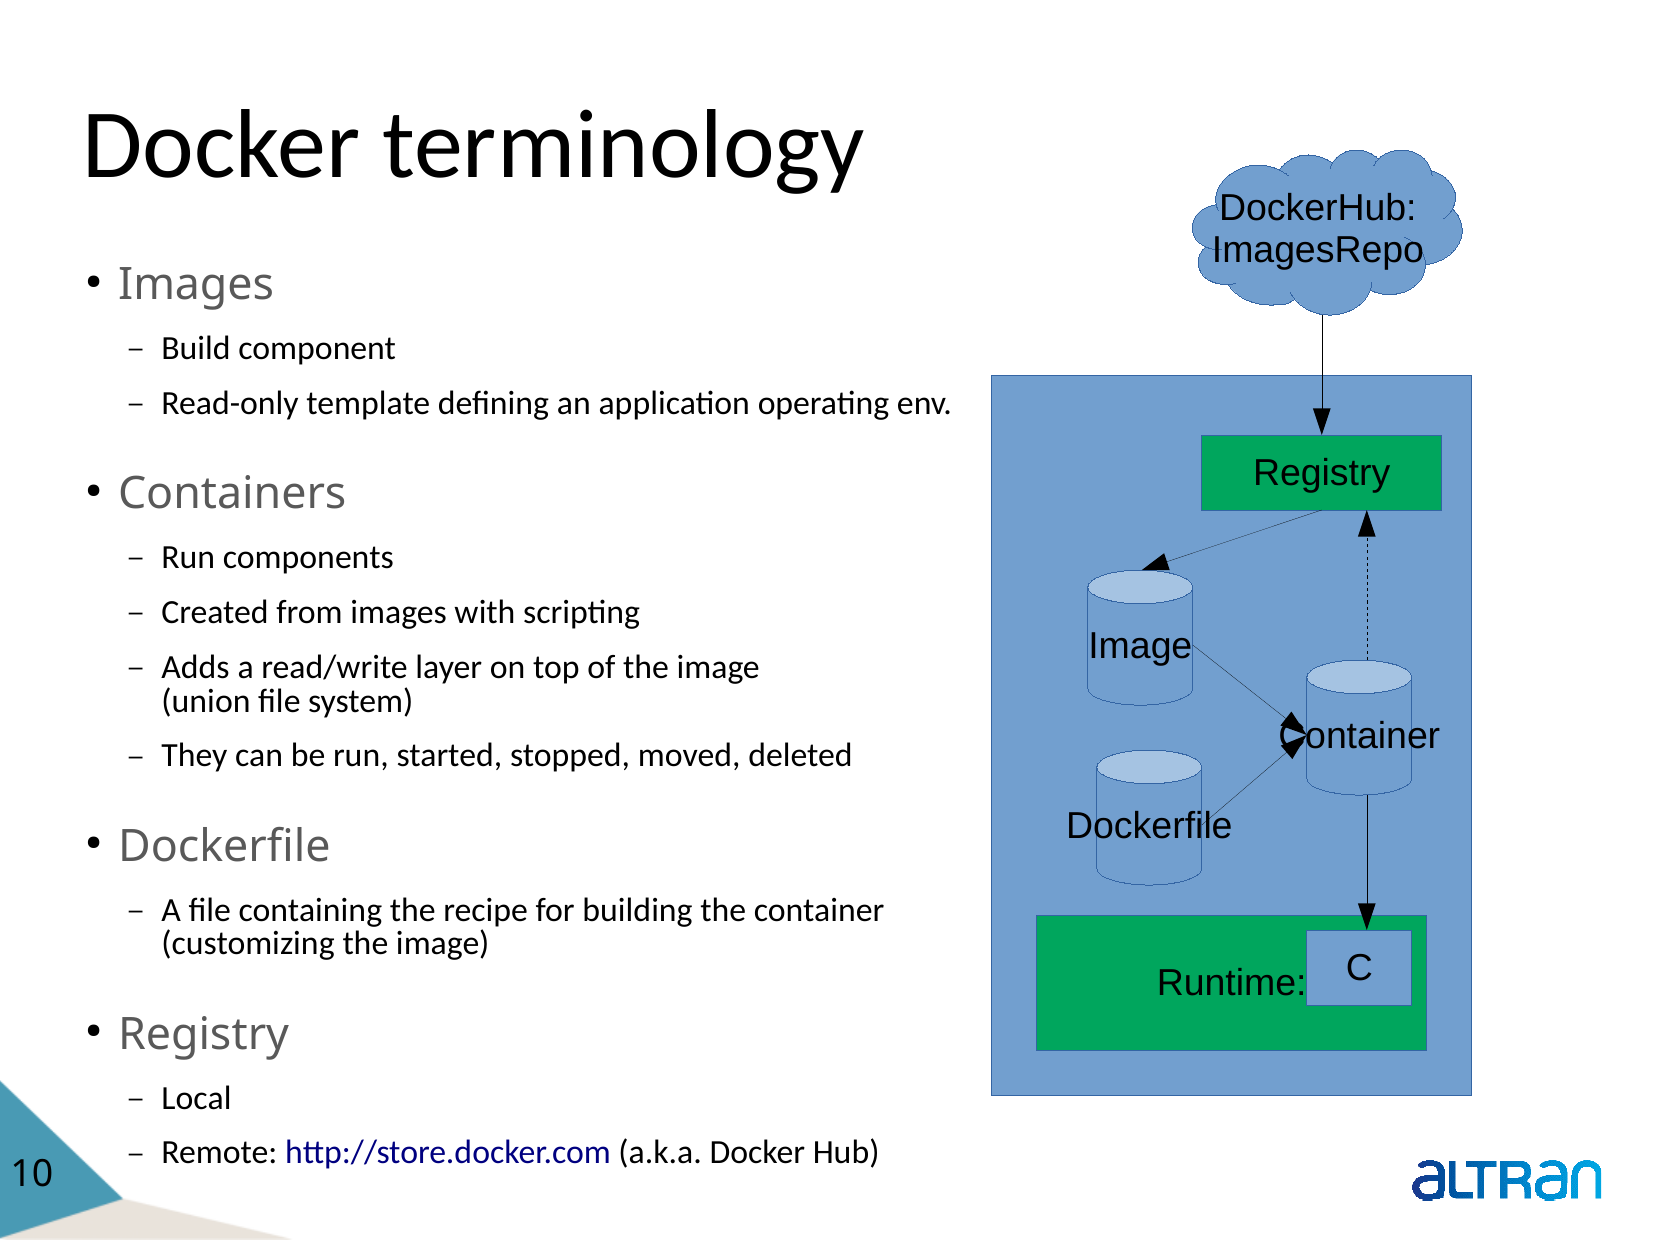

# Docker terminology
DockerHub:
ImagesRepo
Images
Build component
Read-only template defining an application operating env.
Containers
Run components
Created from images with scripting
Adds a read/write layer on top of the image
(union file system)
They can be run, started, stopped, moved, deleted
Dockerfile
A file containing the recipe for building the container (customizing the image)
Registry
Local
Remote: http://store.docker.com (a.k.a. Docker Hub)
Registry
Image
Container
Dockerfile
Runtime:
C
10